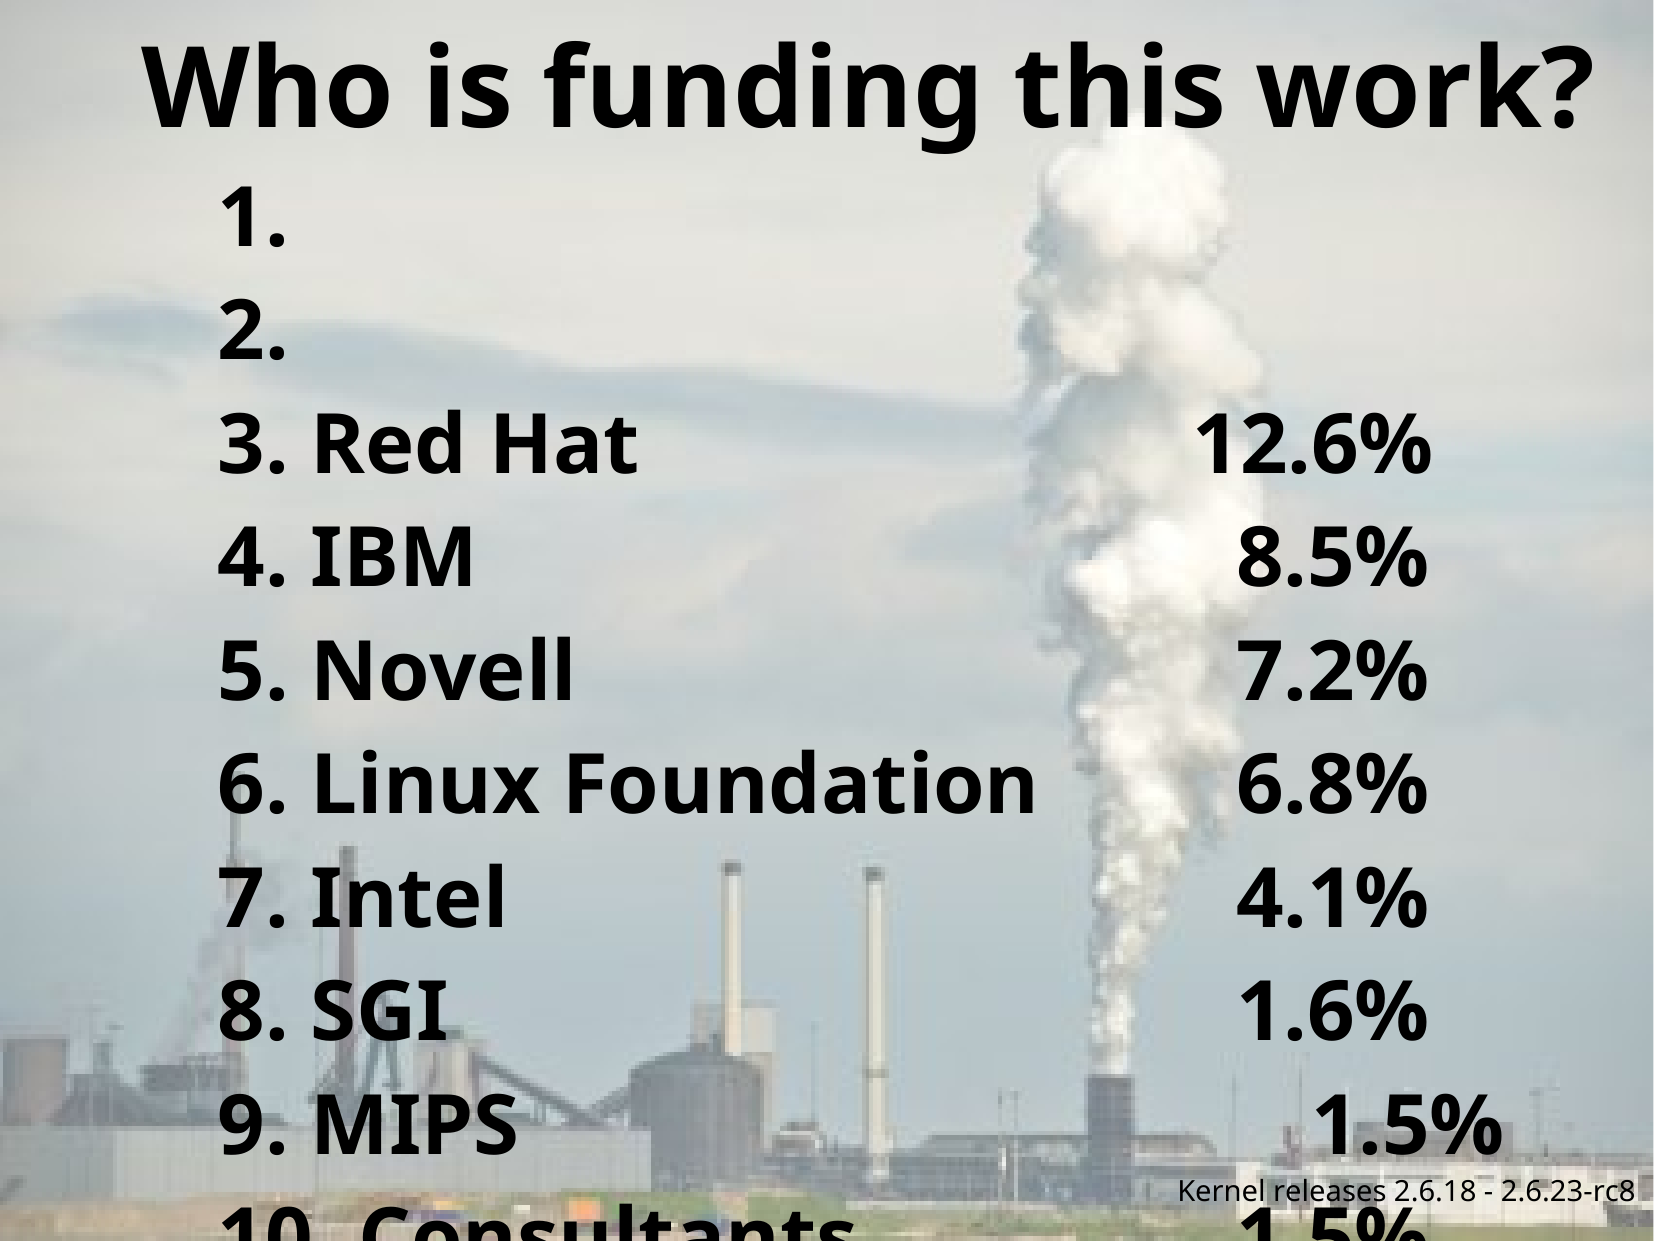

Who is funding this work?
1.
2.
3. Red Hat								12.6%
4. IBM										 8.5%
5. Novell									 7.2%
6. Linux Foundation			 6.8%
7. Intel										 4.1%
8. SGI										 1.6%
9. MIPS										 1.5%
10. Consultants					 1.5%
Kernel releases 2.6.18 - 2.6.23-rc8